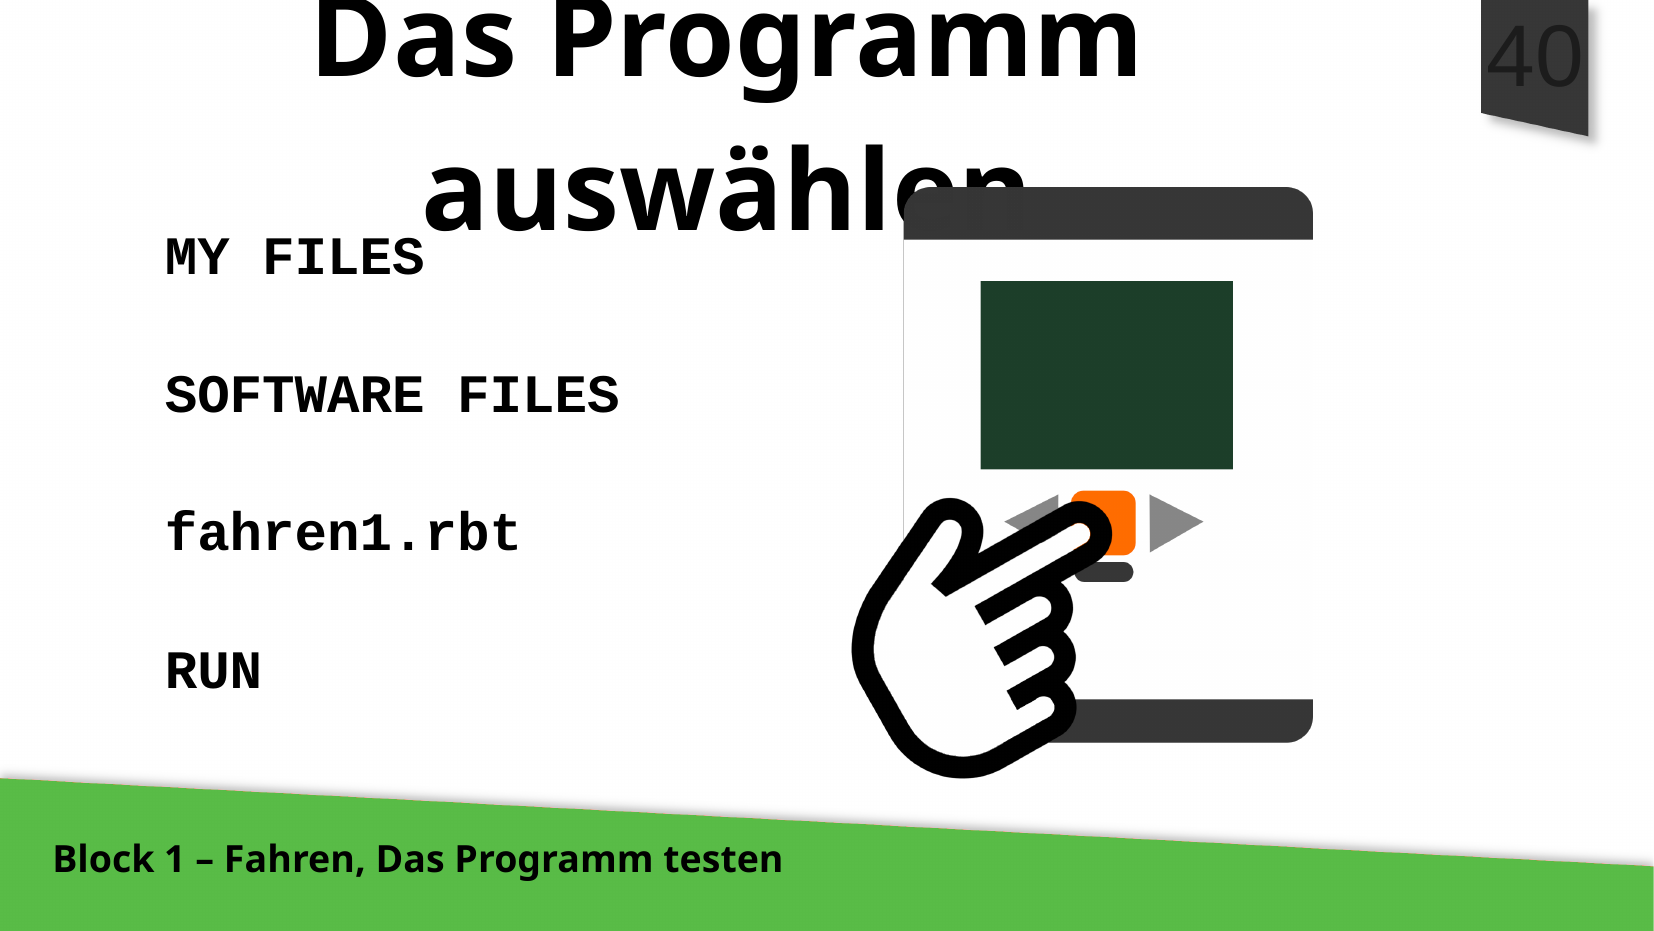

# Das Programm auswählen
MY FILES
SOFTWARE FILES
fahren1.rbt
RUN
Block 1 – Fahren, Das Programm testen